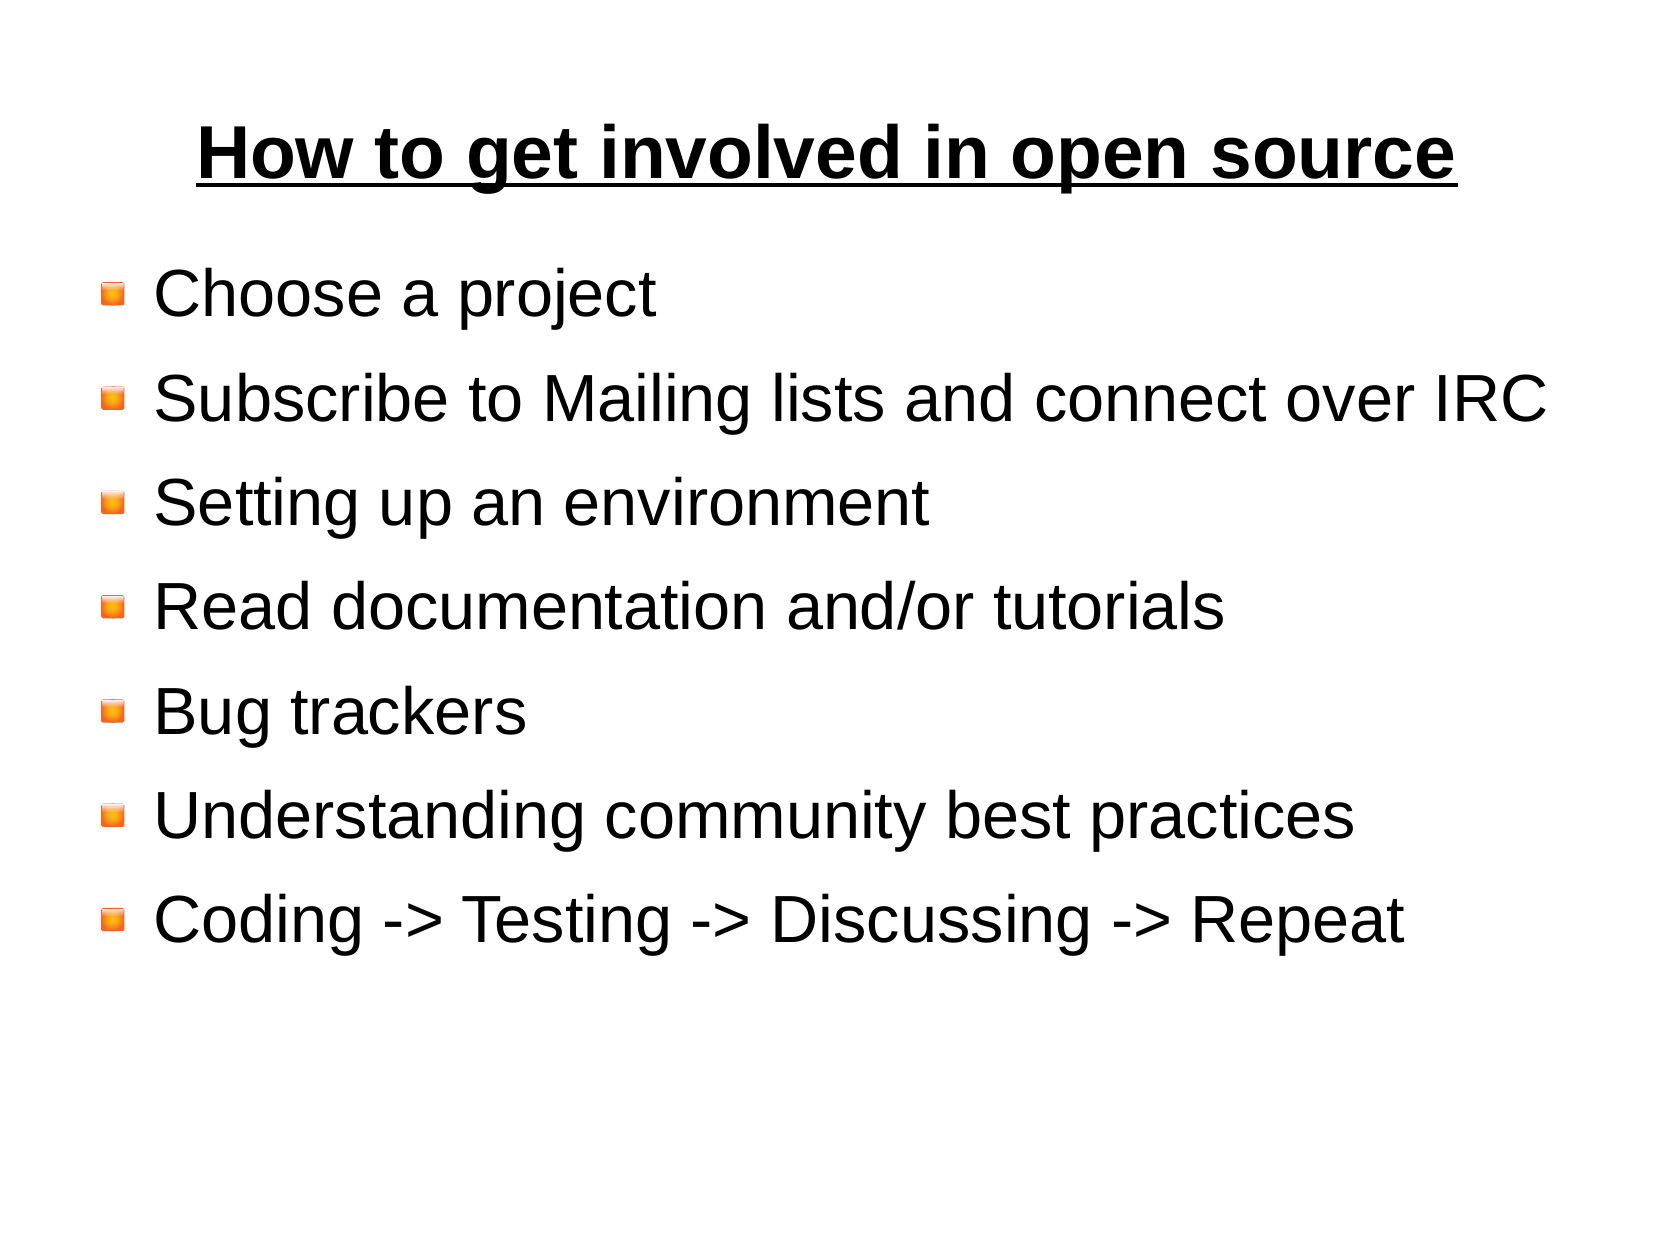

# How to get involved in open source
Choose a project
Subscribe to Mailing lists and connect over IRC
Setting up an environment
Read documentation and/or tutorials
Bug trackers
Understanding community best practices
Coding -> Testing -> Discussing -> Repeat